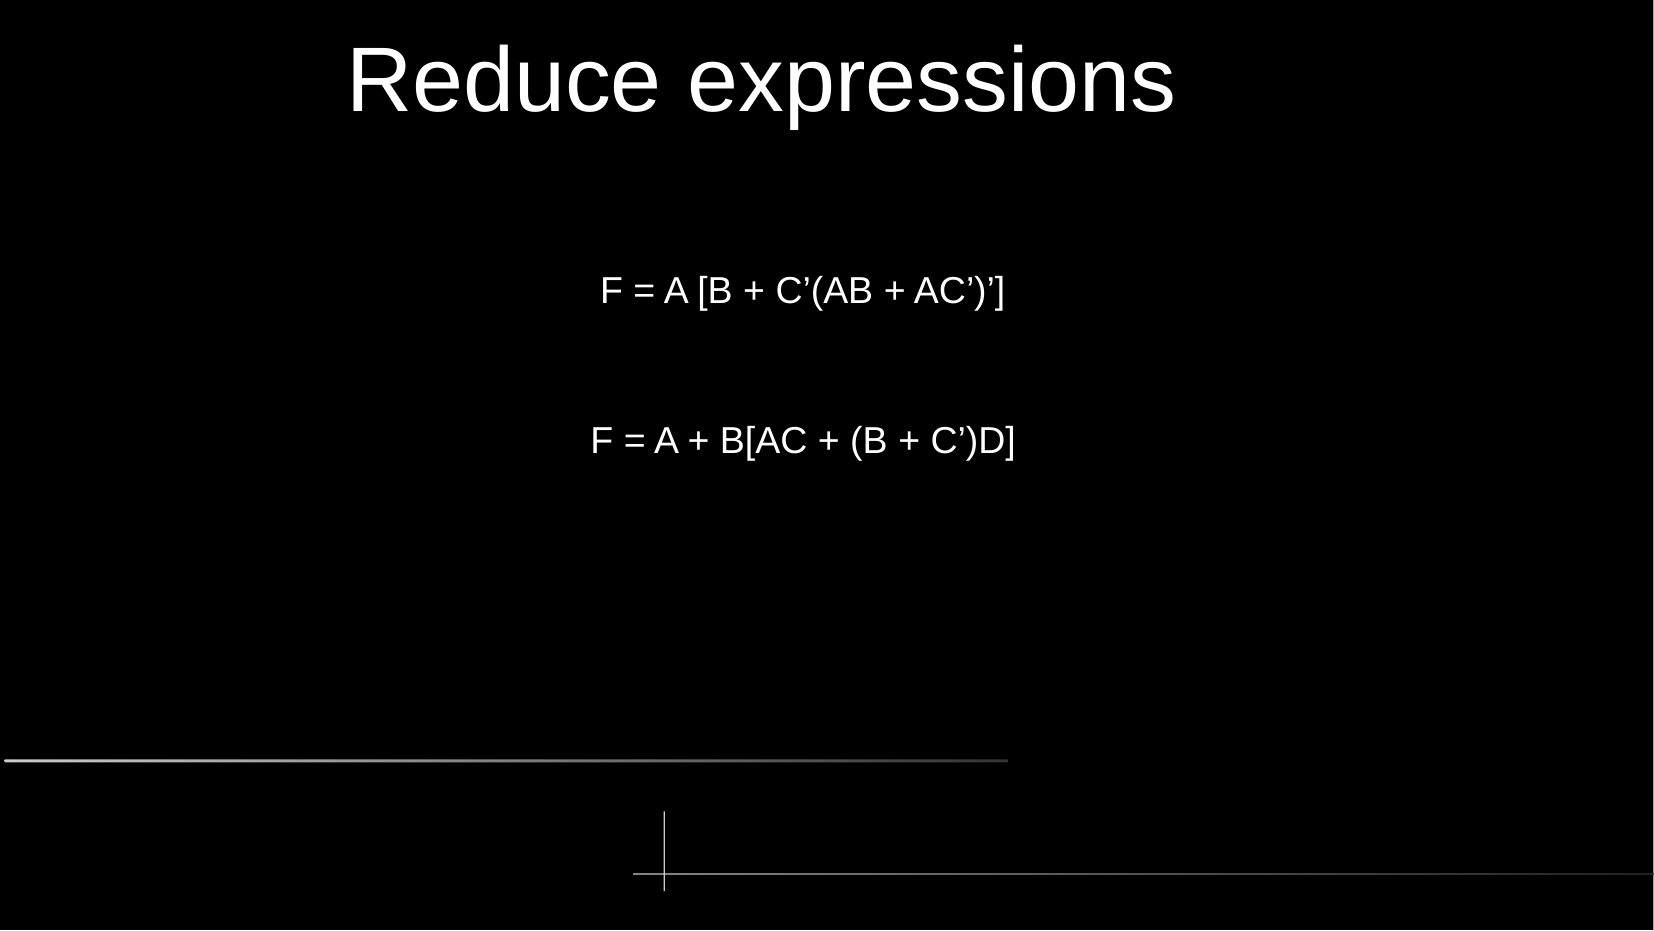

# Reduce expressions
F = A [B + C’(AB + AC’)’]
F = A + B[AC + (B + C’)D]